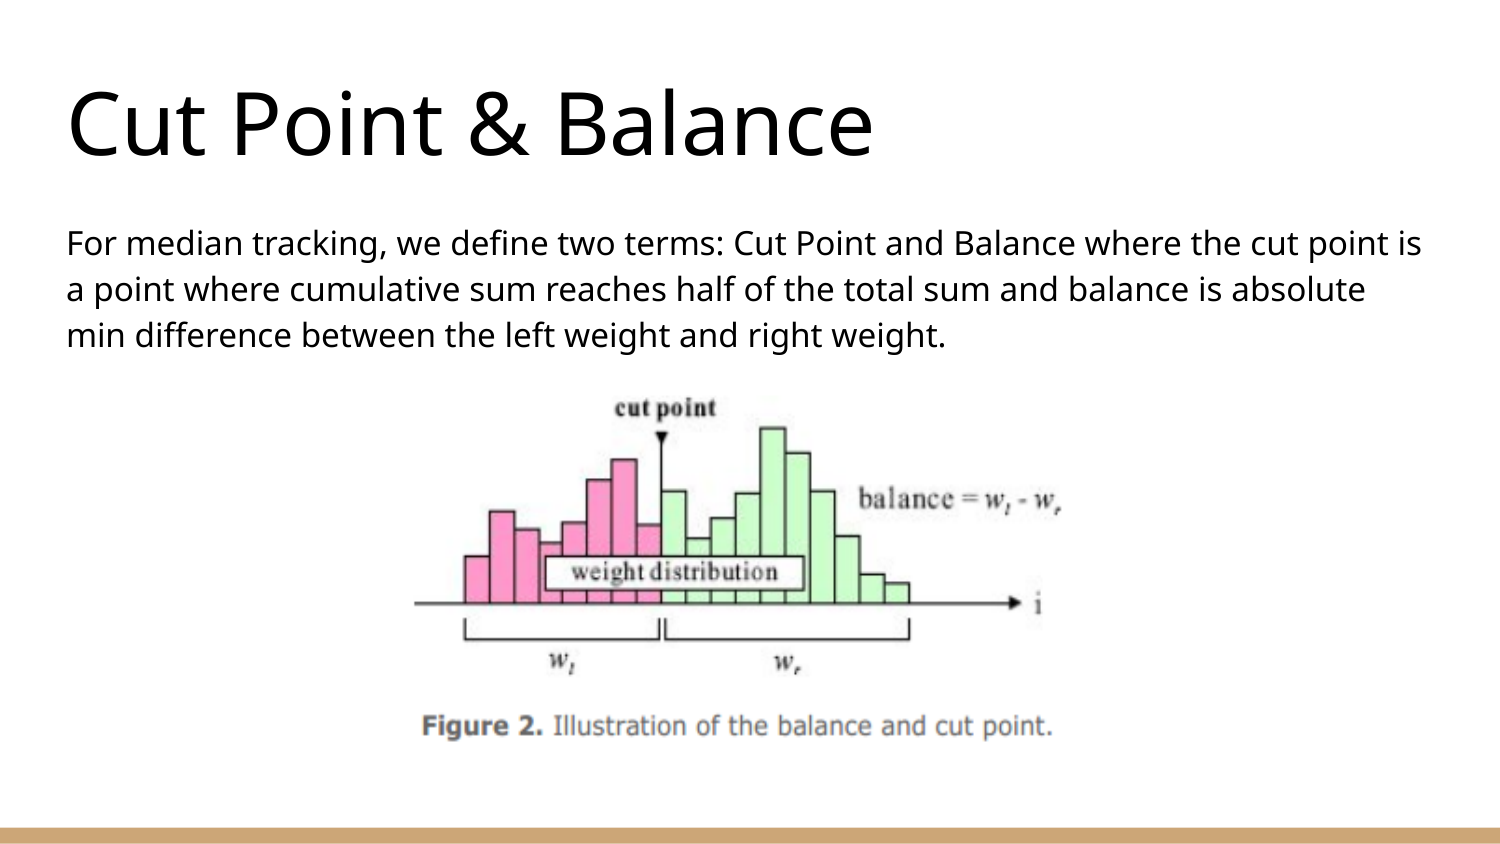

# Cut Point & Balance
For median tracking, we define two terms: Cut Point and Balance where the cut point is a point where cumulative sum reaches half of the total sum and balance is absolute min difference between the left weight and right weight.